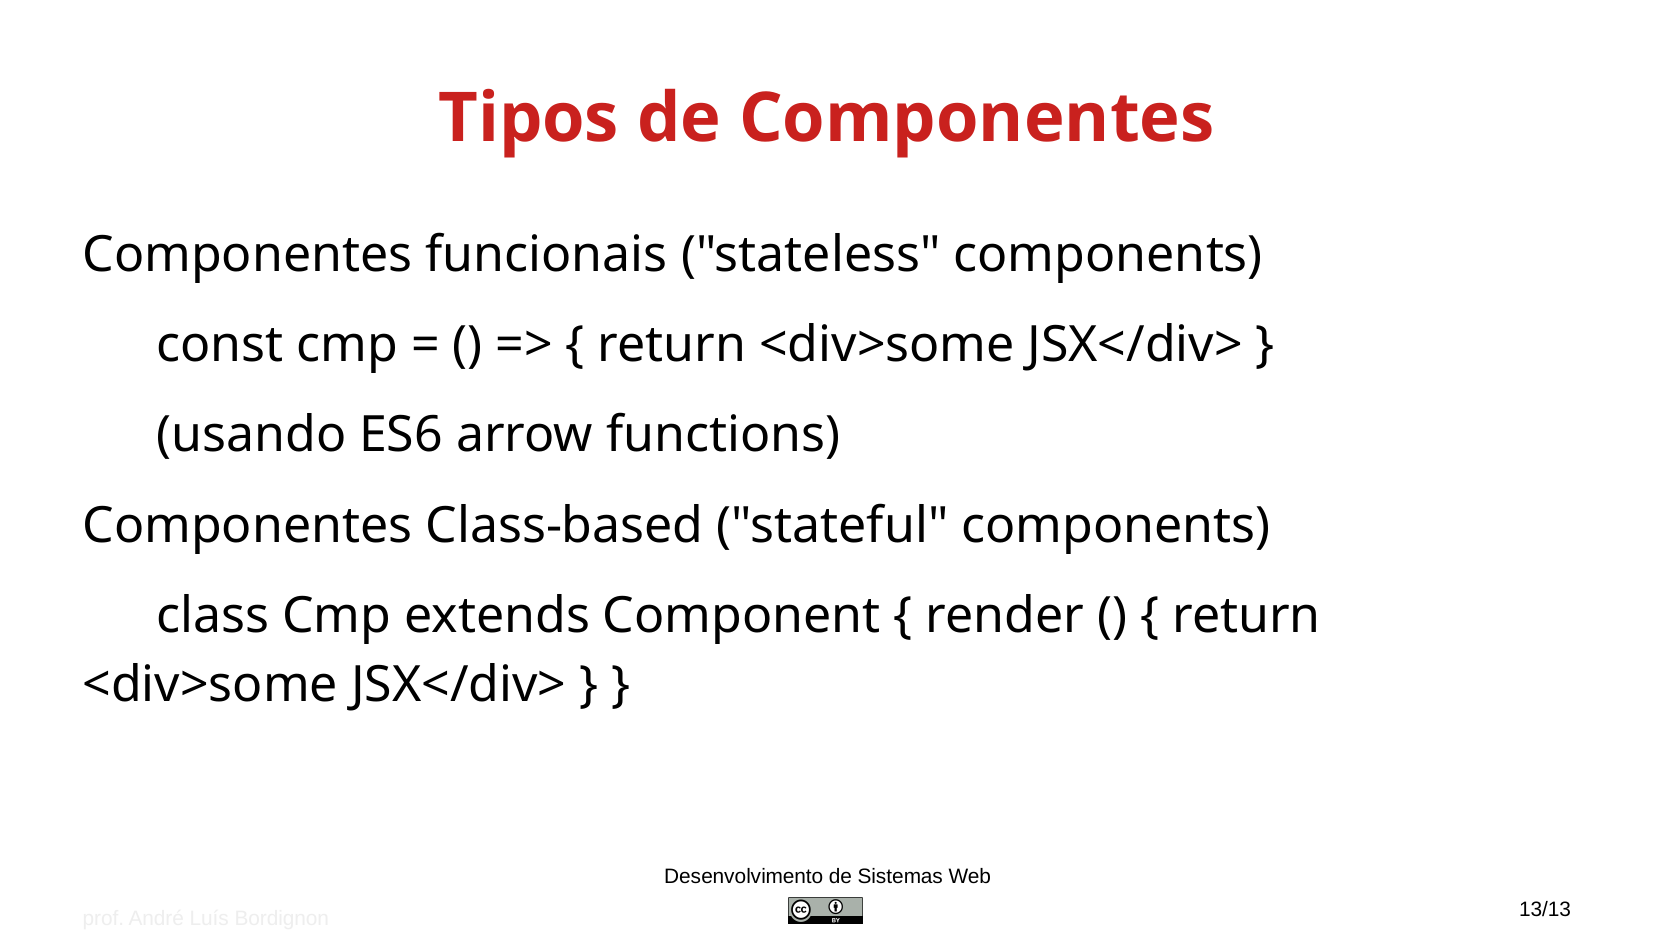

# Tipos de Componentes
Componentes funcionais ("stateless" components)
 	const cmp = () => { return <div>some JSX</div> }
 	(usando ES6 arrow functions)
Componentes Class-based ("stateful" components)
 	class Cmp extends Component { render () { return <div>some JSX</div> } }
13
prof. André Luís Bordignon